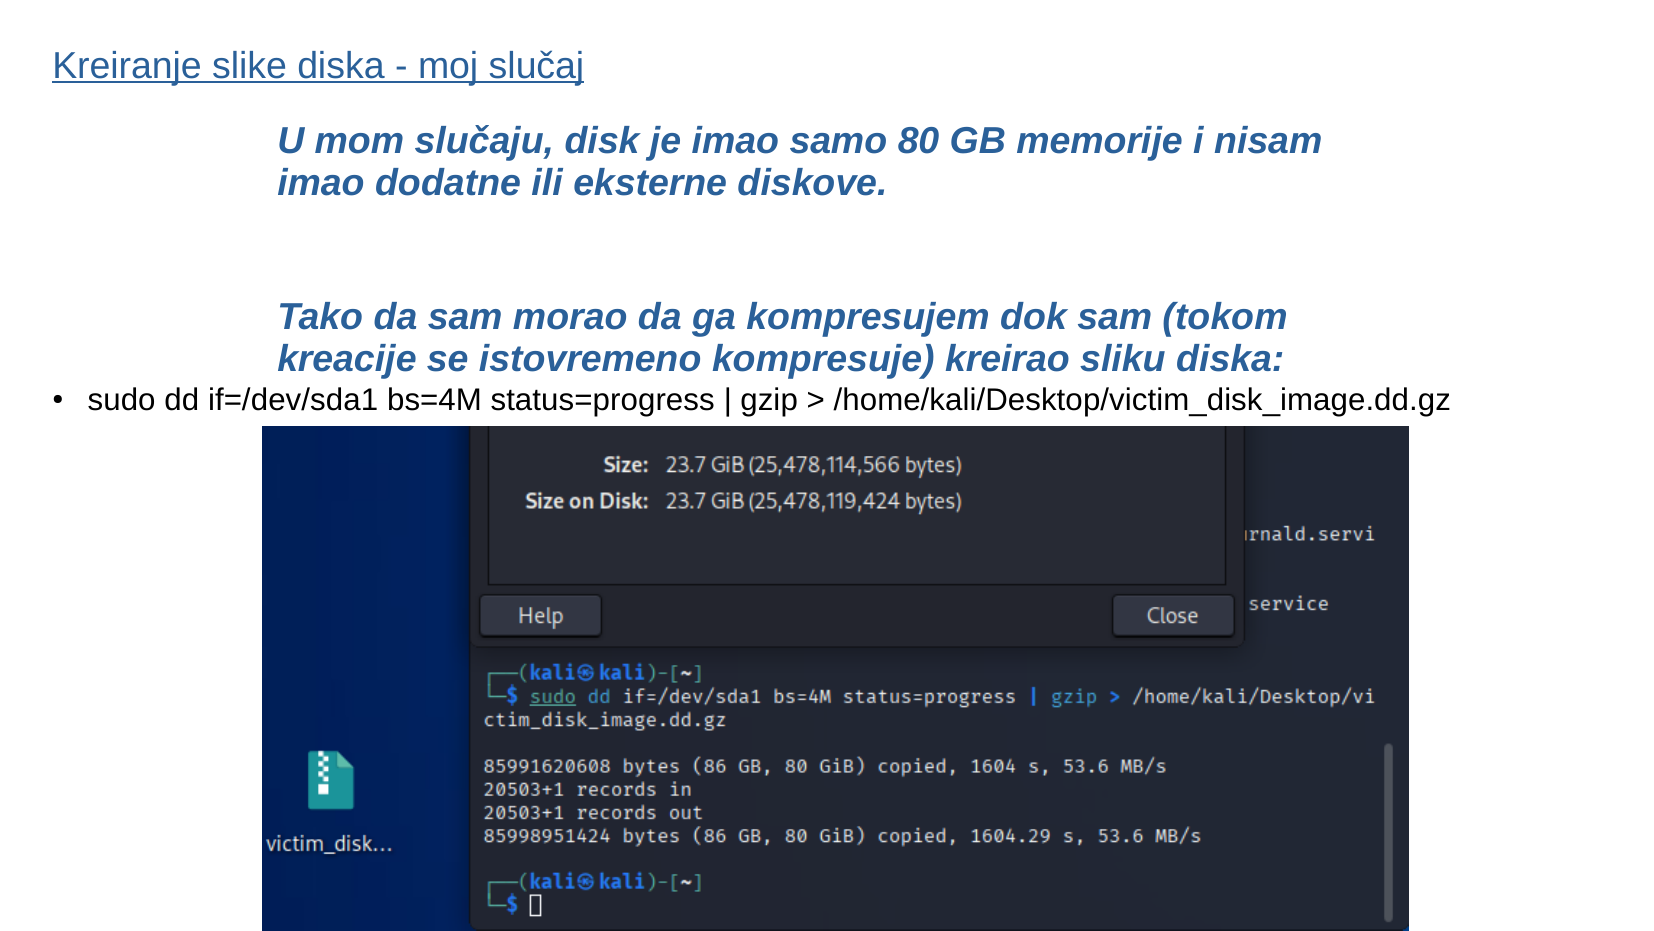

Kreiranje slike diska - moj slučaj
U mom slučaju, disk je imao samo 80 GB memorije i nisam imao dodatne ili eksterne diskove.
Tako da sam morao da ga kompresujem dok sam (tokom kreacije se istovremeno kompresuje) kreirao sliku diska:
sudo dd if=/dev/sda1 bs=4M status=progress | gzip > /home/kali/Desktop/victim_disk_image.dd.gz
15